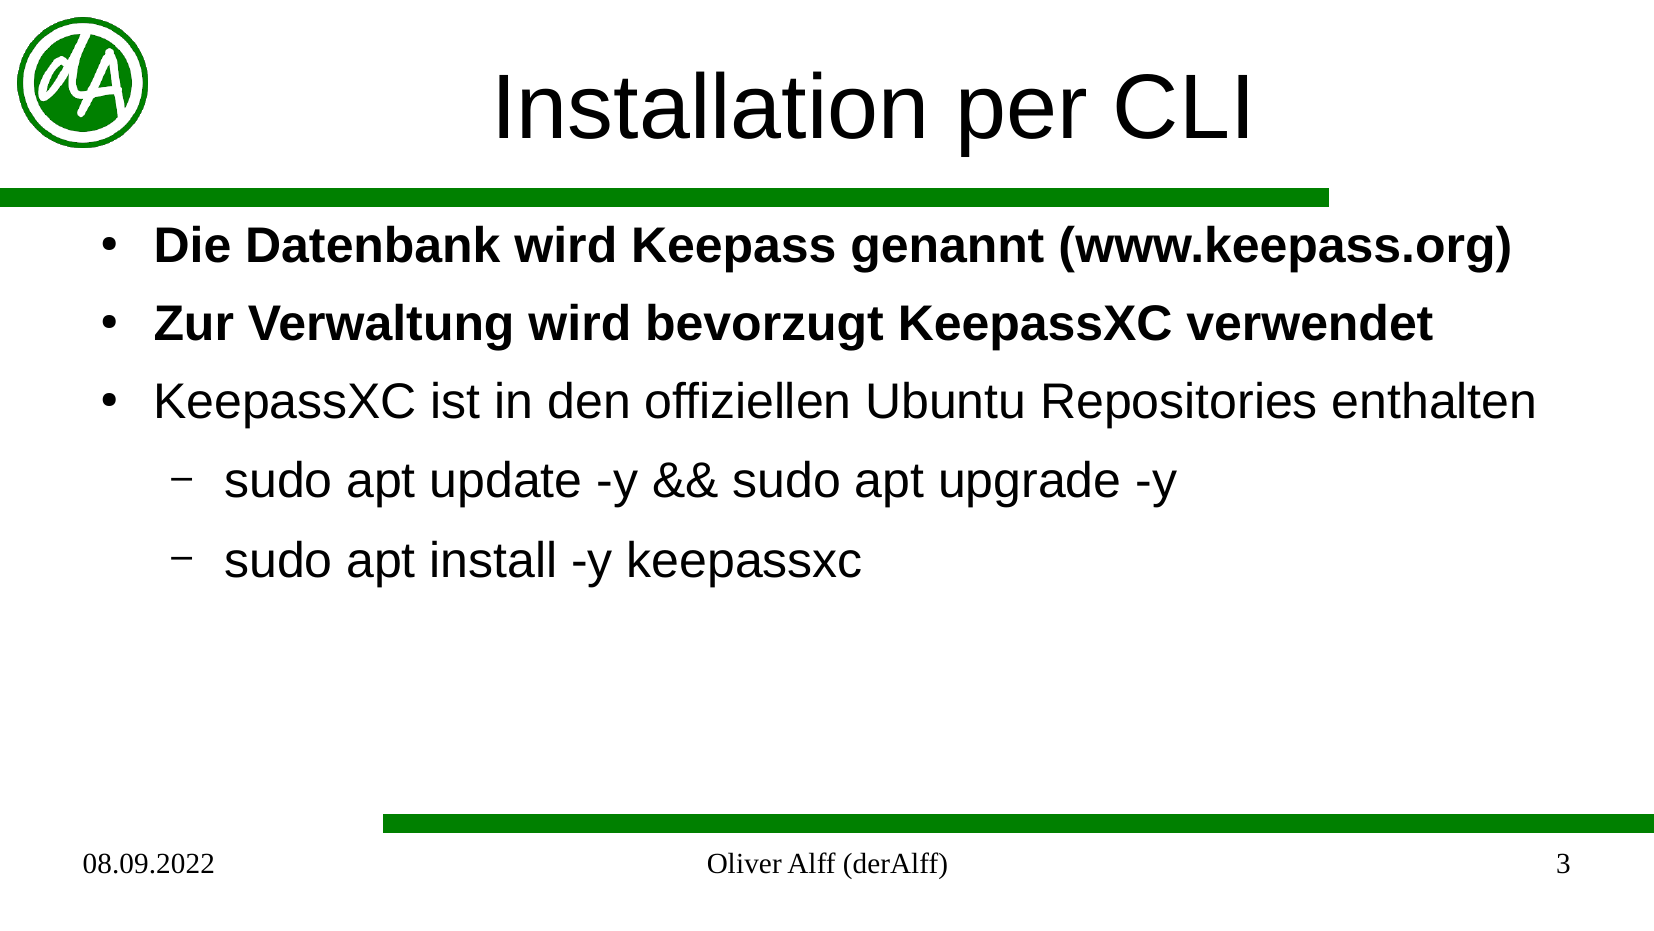

# Installation per CLI
Die Datenbank wird Keepass genannt (www.keepass.org)
Zur Verwaltung wird bevorzugt KeepassXC verwendet
KeepassXC ist in den offiziellen Ubuntu Repositories enthalten
sudo apt update -y && sudo apt upgrade -y
sudo apt install -y keepassxc
08.09.2022
Oliver Alff (derAlff)
3